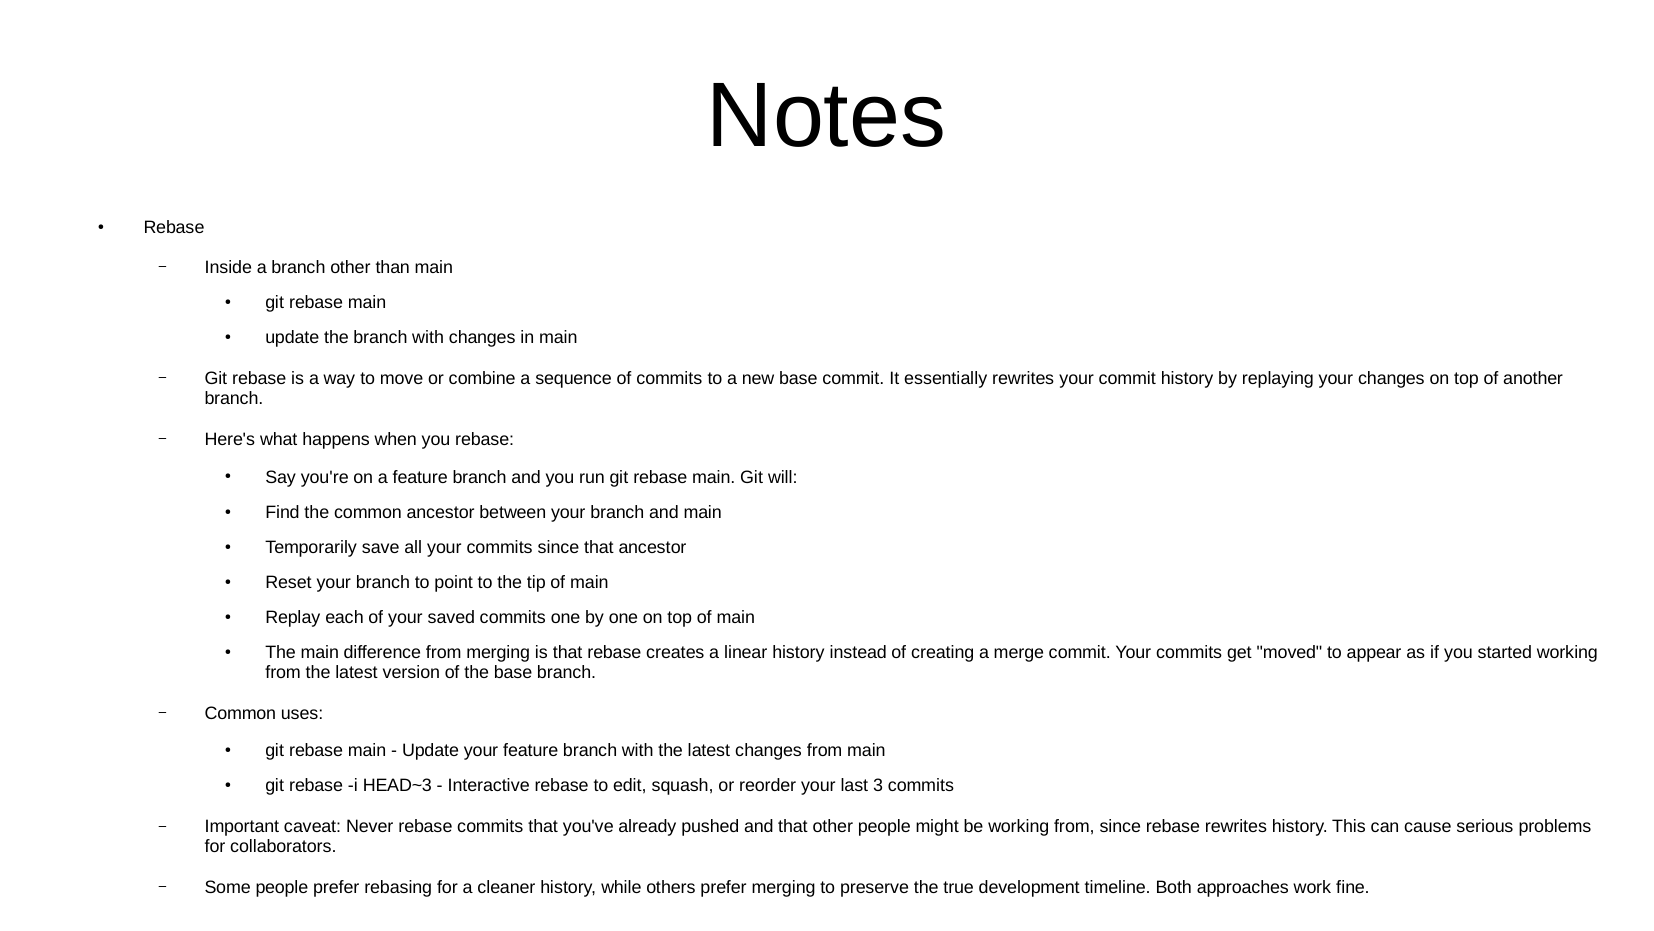

# Notes
Rebase
Inside a branch other than main
git rebase main
update the branch with changes in main
Git rebase is a way to move or combine a sequence of commits to a new base commit. It essentially rewrites your commit history by replaying your changes on top of another branch.
Here's what happens when you rebase:
Say you're on a feature branch and you run git rebase main. Git will:
Find the common ancestor between your branch and main
Temporarily save all your commits since that ancestor
Reset your branch to point to the tip of main
Replay each of your saved commits one by one on top of main
The main difference from merging is that rebase creates a linear history instead of creating a merge commit. Your commits get "moved" to appear as if you started working from the latest version of the base branch.
Common uses:
git rebase main - Update your feature branch with the latest changes from main
git rebase -i HEAD~3 - Interactive rebase to edit, squash, or reorder your last 3 commits
Important caveat: Never rebase commits that you've already pushed and that other people might be working from, since rebase rewrites history. This can cause serious problems for collaborators.
Some people prefer rebasing for a cleaner history, while others prefer merging to preserve the true development timeline. Both approaches work fine.